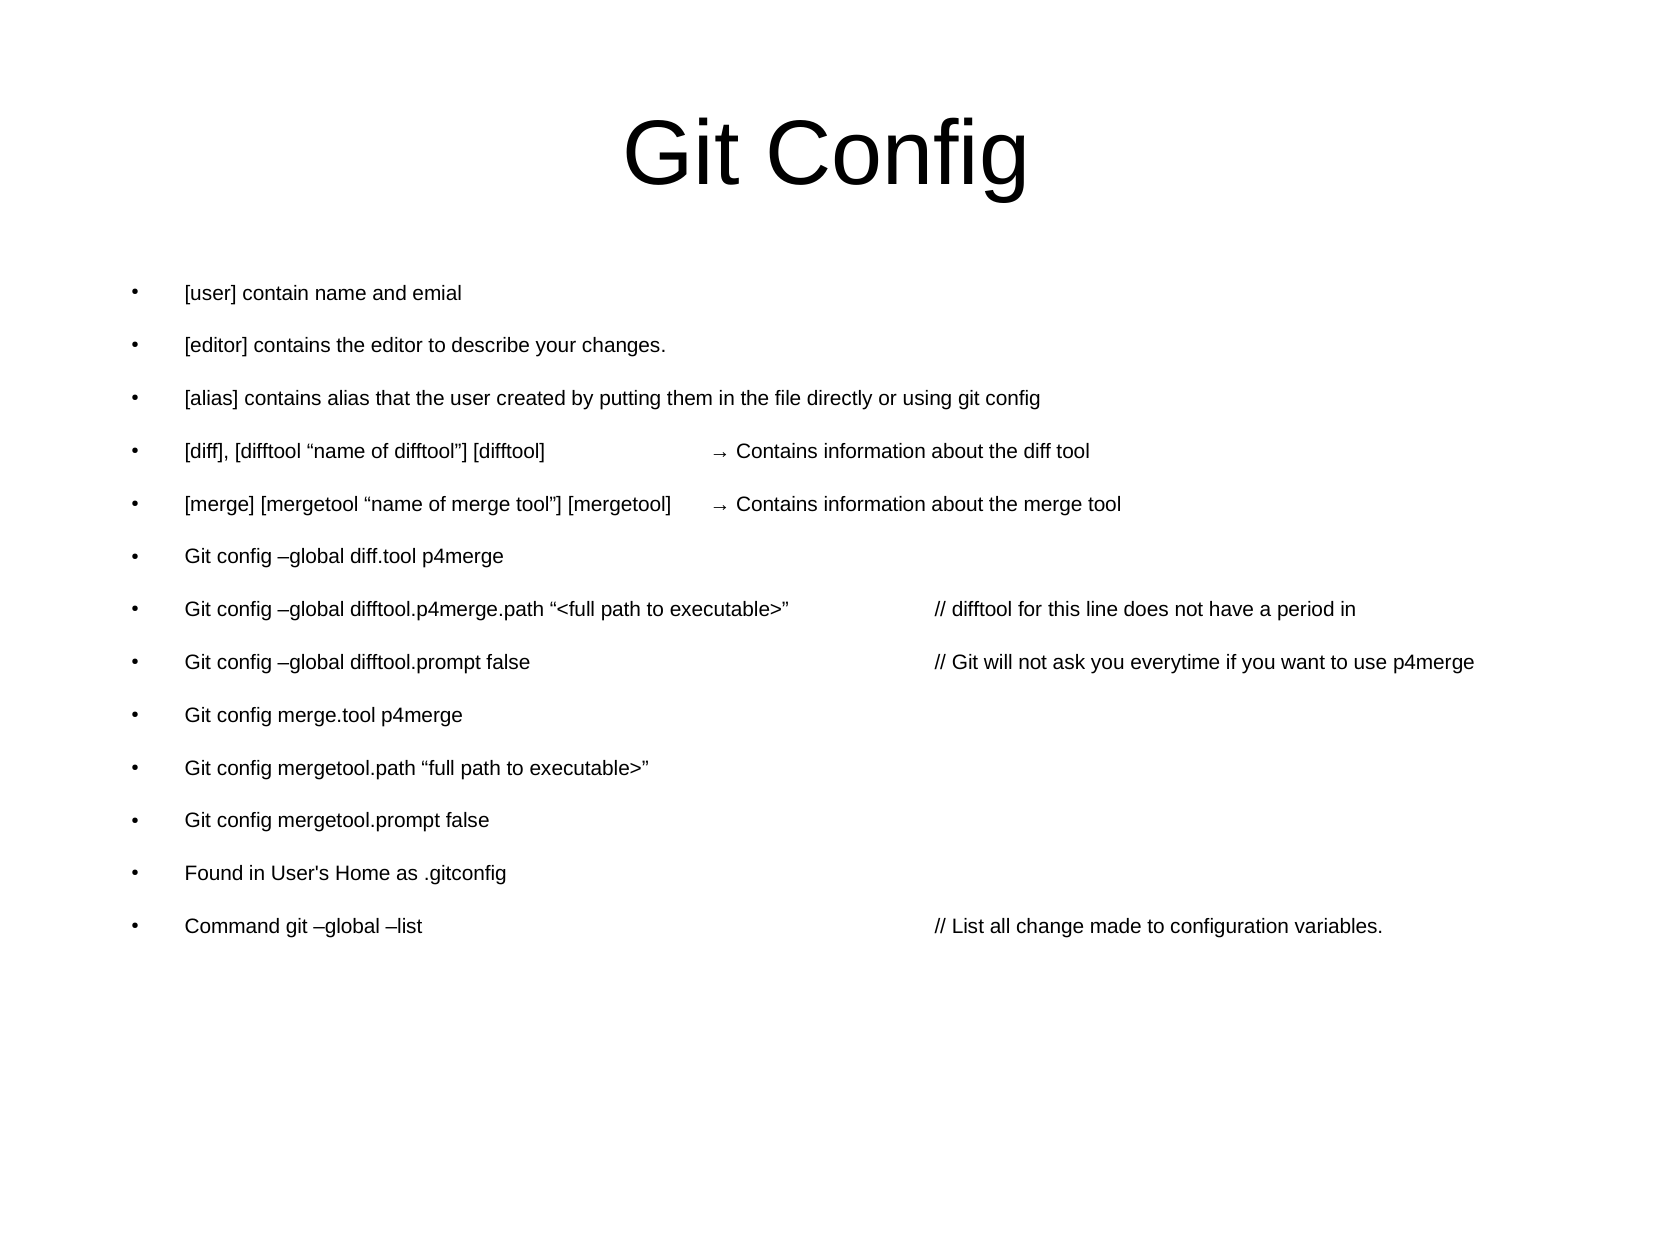

# Git Config
[user] contain name and emial
[editor] contains the editor to describe your changes.
[alias] contains alias that the user created by putting them in the file directly or using git config
[diff], [difftool “name of difftool”] [difftool]			→ Contains information about the diff tool
[merge] [mergetool “name of merge tool”] [mergetool] 	→ Contains information about the merge tool
Git config –global diff.tool p4merge
Git config –global difftool.p4merge.path “<full path to executable>”		// difftool for this line does not have a period in
Git config –global difftool.prompt false						// Git will not ask you everytime if you want to use p4merge
Git config merge.tool p4merge
Git config mergetool.path “full path to executable>”
Git config mergetool.prompt false
Found in User's Home as .gitconfig
Command git –global –list							// List all change made to configuration variables.